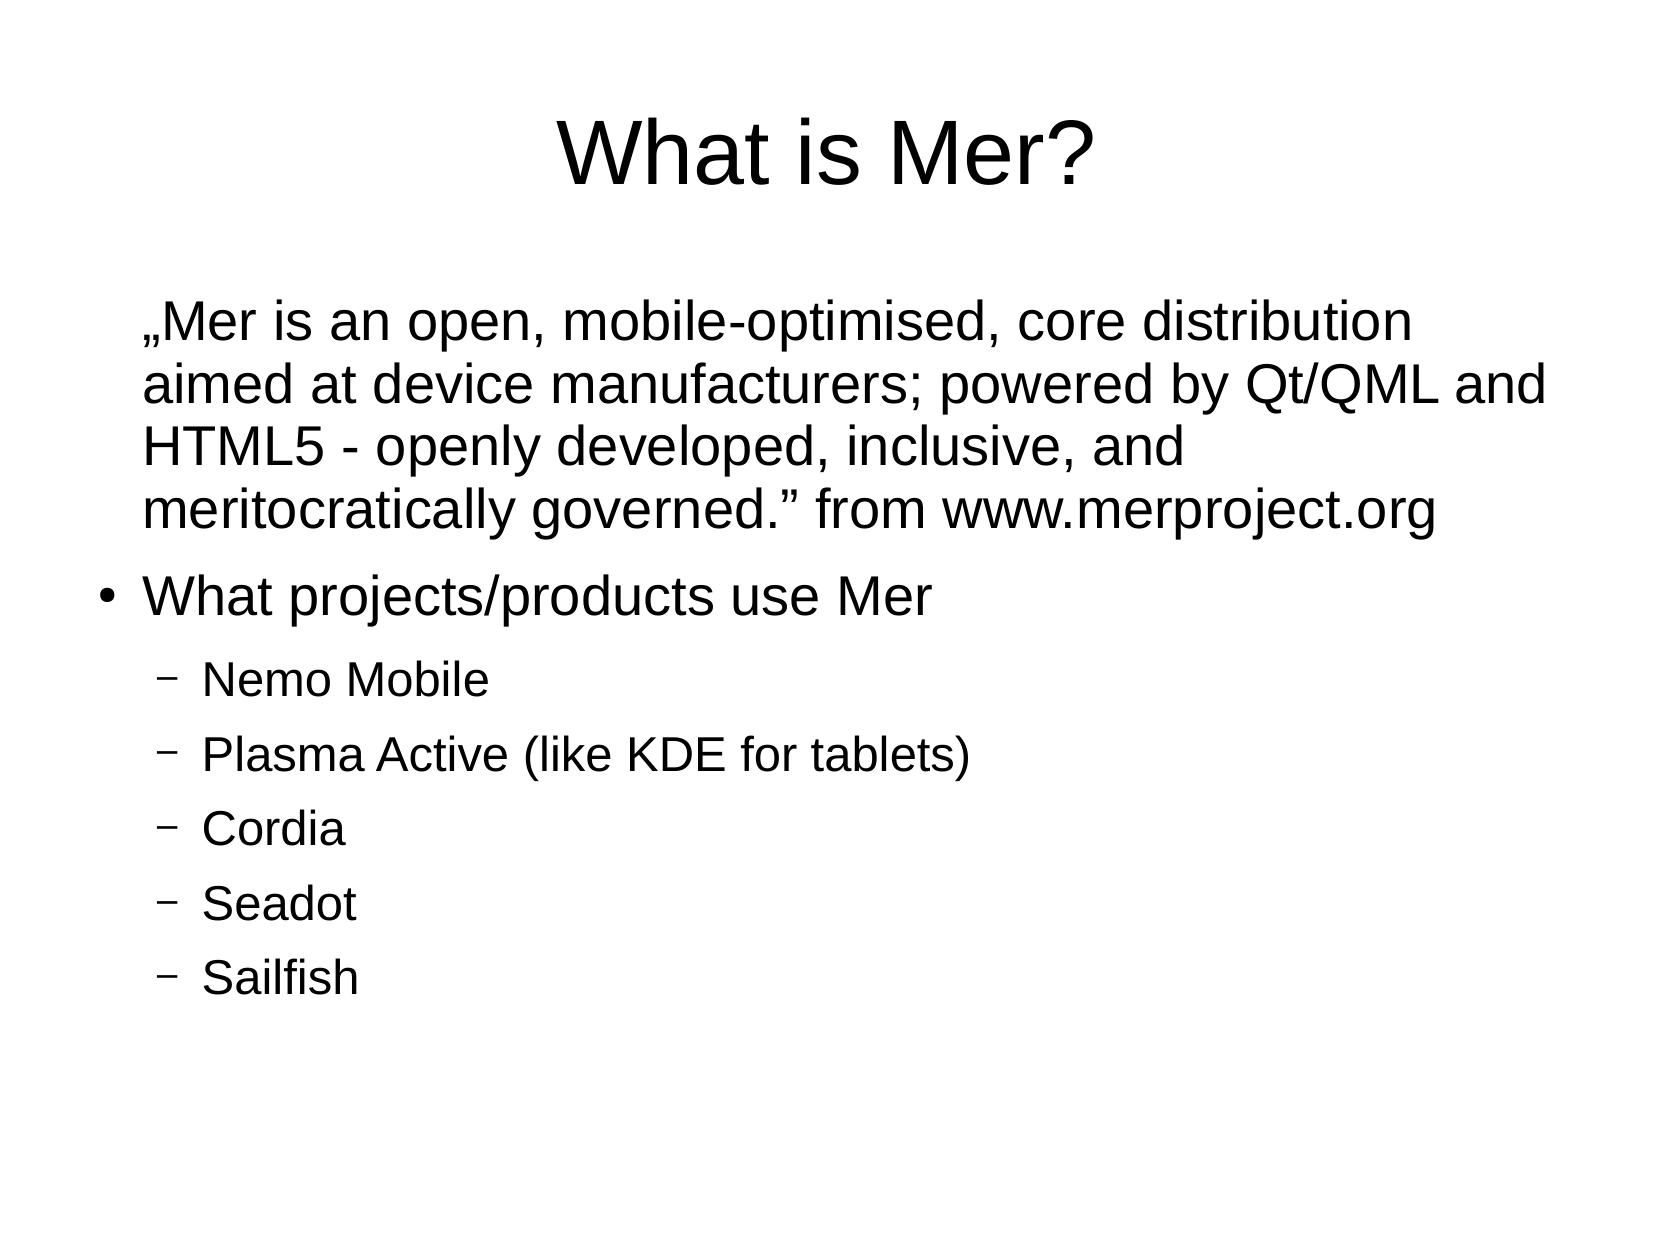

# What is Mer?
„Mer is an open, mobile-optimised, core distribution aimed at device manufacturers; powered by Qt/QML and HTML5 - openly developed, inclusive, and meritocratically governed.” from www.merproject.org
What projects/products use Mer
Nemo Mobile
Plasma Active (like KDE for tablets)
Cordia
Seadot
Sailfish